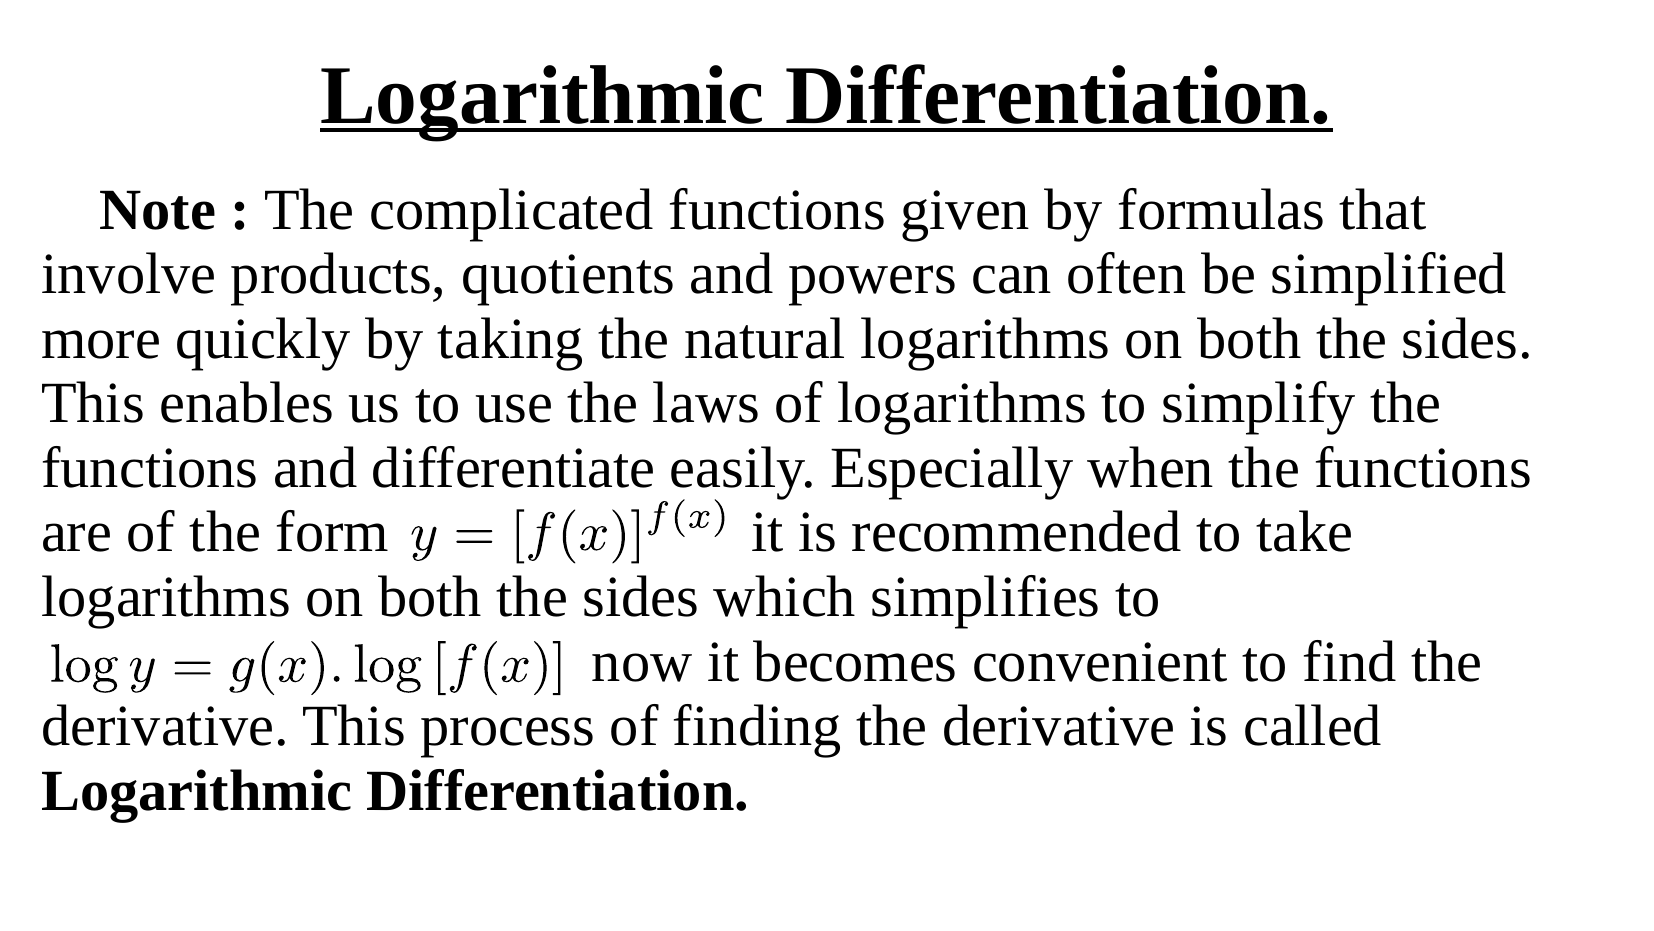

# Logarithmic Differentiation.
 Note : The complicated functions given by formulas that involve products, quotients and powers can often be simplified more quickly by taking the natural logarithms on both the sides. This enables us to use the laws of logarithms to simplify the functions and differentiate easily. Especially when the functions are of the form it is recommended to take logarithms on both the sides which simplifies to now it becomes convenient to find the derivative. This process of finding the derivative is called Logarithmic Differentiation.